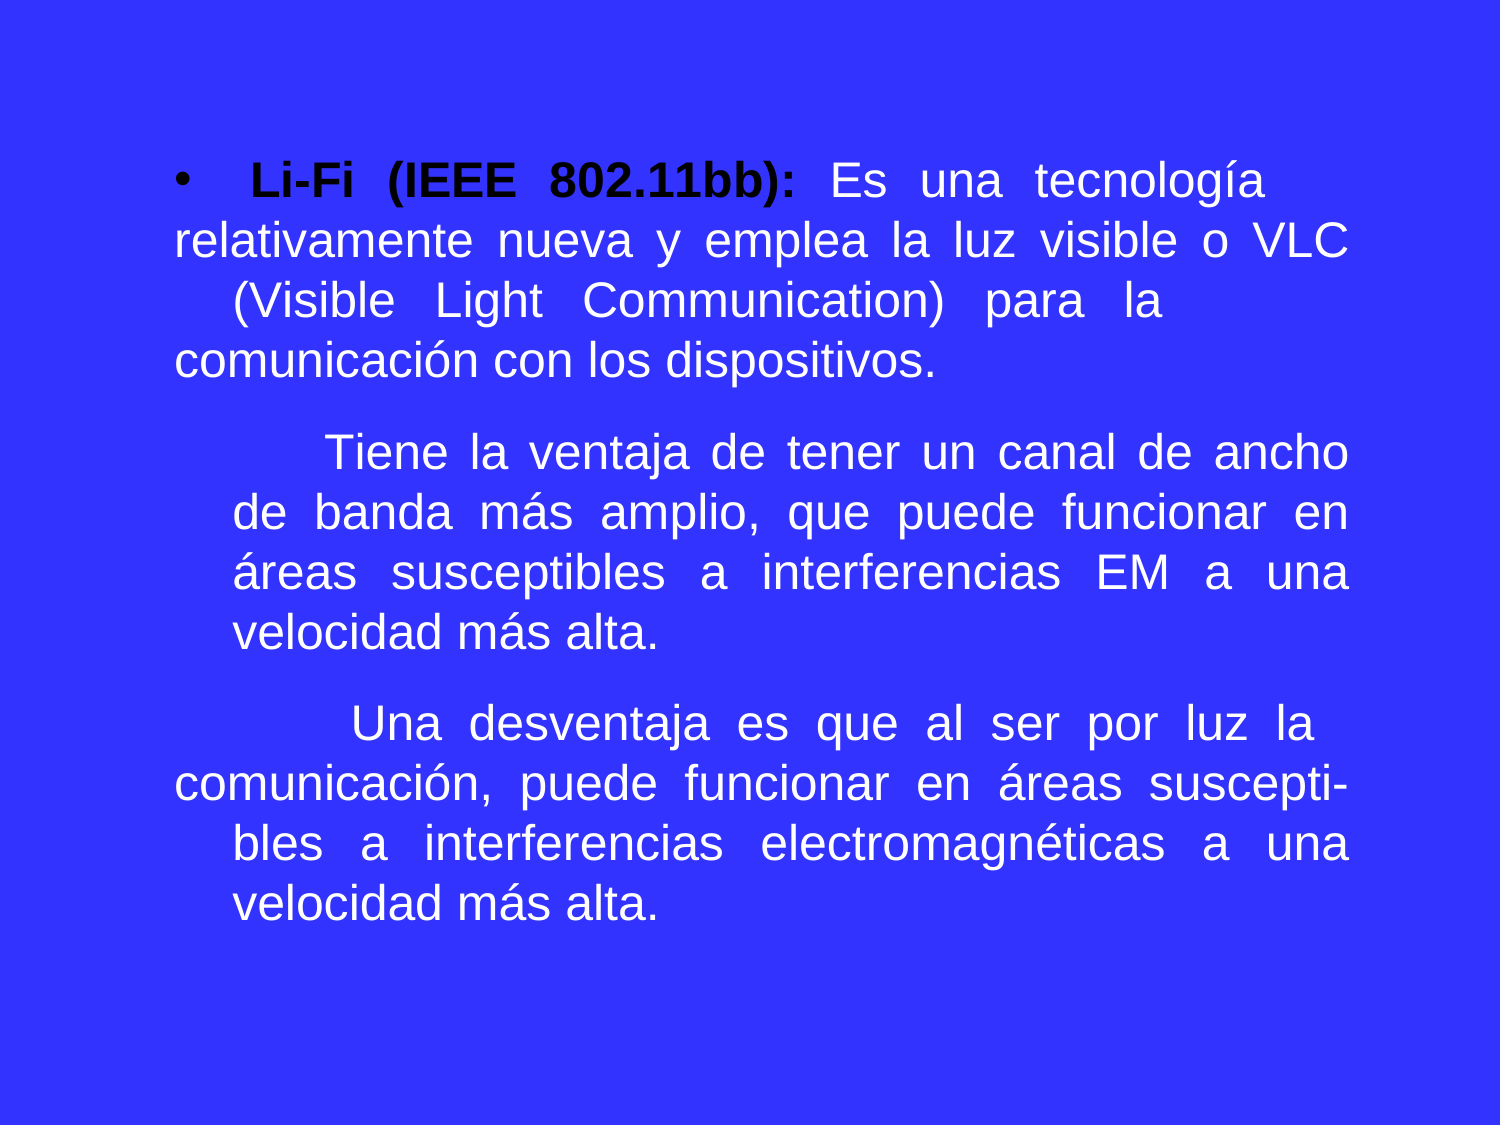

Li-Fi (IEEE 802.11bb): Es una tecnología 	relativamente nueva y emplea la luz visible o VLC 	(Visible Light Communication) para la 	comunicación con los dispositivos.
		Tiene la ventaja de tener un canal de ancho 	de banda más amplio, que puede funcionar en 	áreas susceptibles a interferencias EM a una 	velocidad más alta.
		 Una desventaja es que al ser por luz la 	comunicación, puede funcionar en áreas suscepti- 	bles a interferencias electromagnéticas a una 	velocidad más alta.